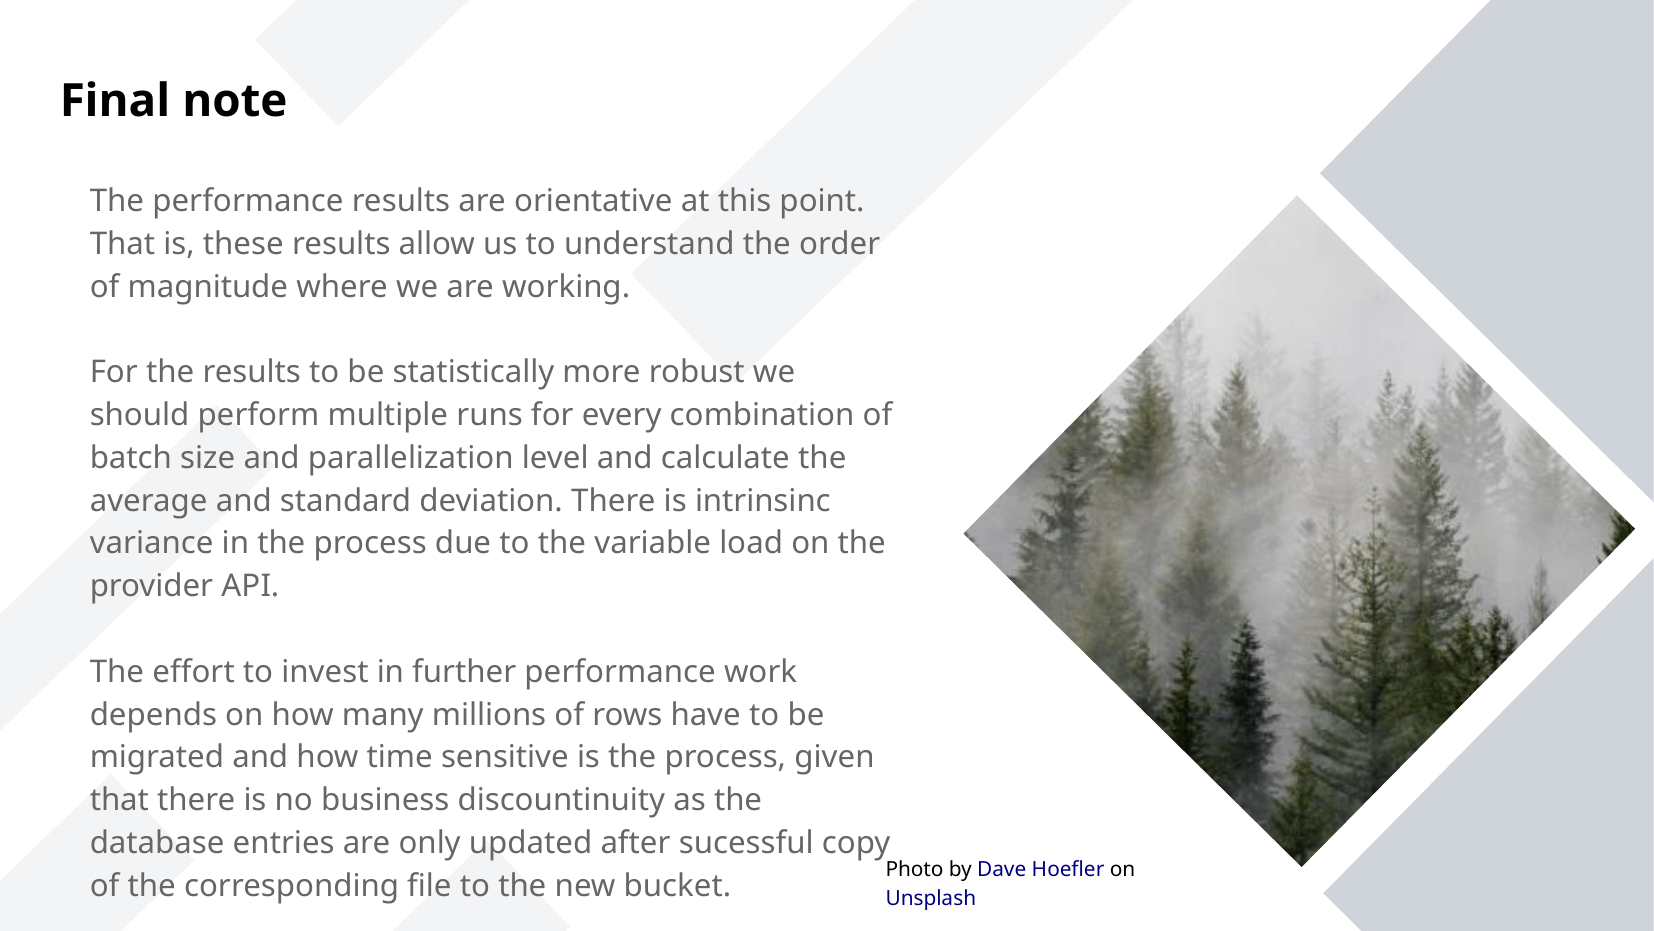

Final note
The performance results are orientative at this point. That is, these results allow us to understand the order of magnitude where we are working.
For the results to be statistically more robust we should perform multiple runs for every combination of batch size and parallelization level and calculate the average and standard deviation. There is intrinsinc variance in the process due to the variable load on the provider API.
The effort to invest in further performance work depends on how many millions of rows have to be migrated and how time sensitive is the process, given that there is no business discountinuity as the database entries are only updated after sucessful copy of the corresponding file to the new bucket.
Photo by Dave Hoefler on Unsplash